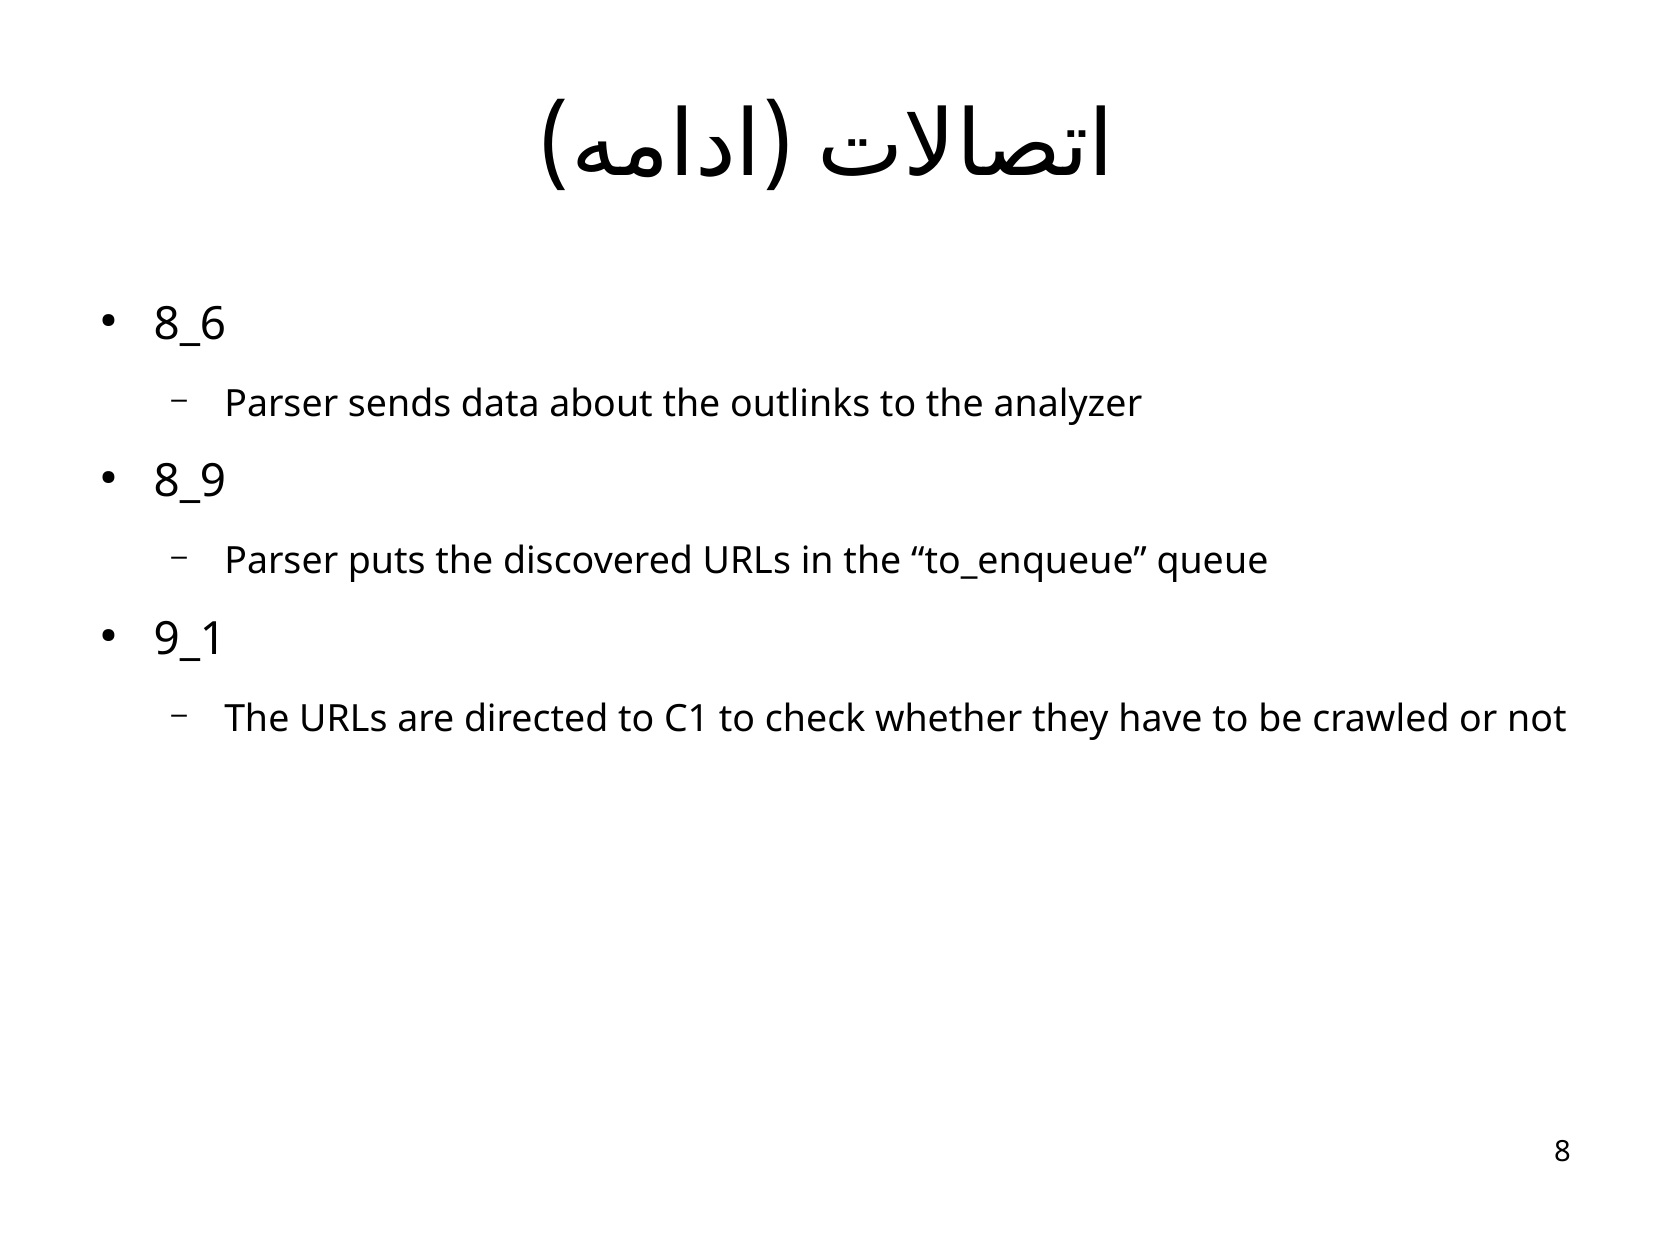

# اتصالات (ادامه)
8_6
Parser sends data about the outlinks to the analyzer
8_9
Parser puts the discovered URLs in the “to_enqueue” queue
9_1
The URLs are directed to C1 to check whether they have to be crawled or not
8